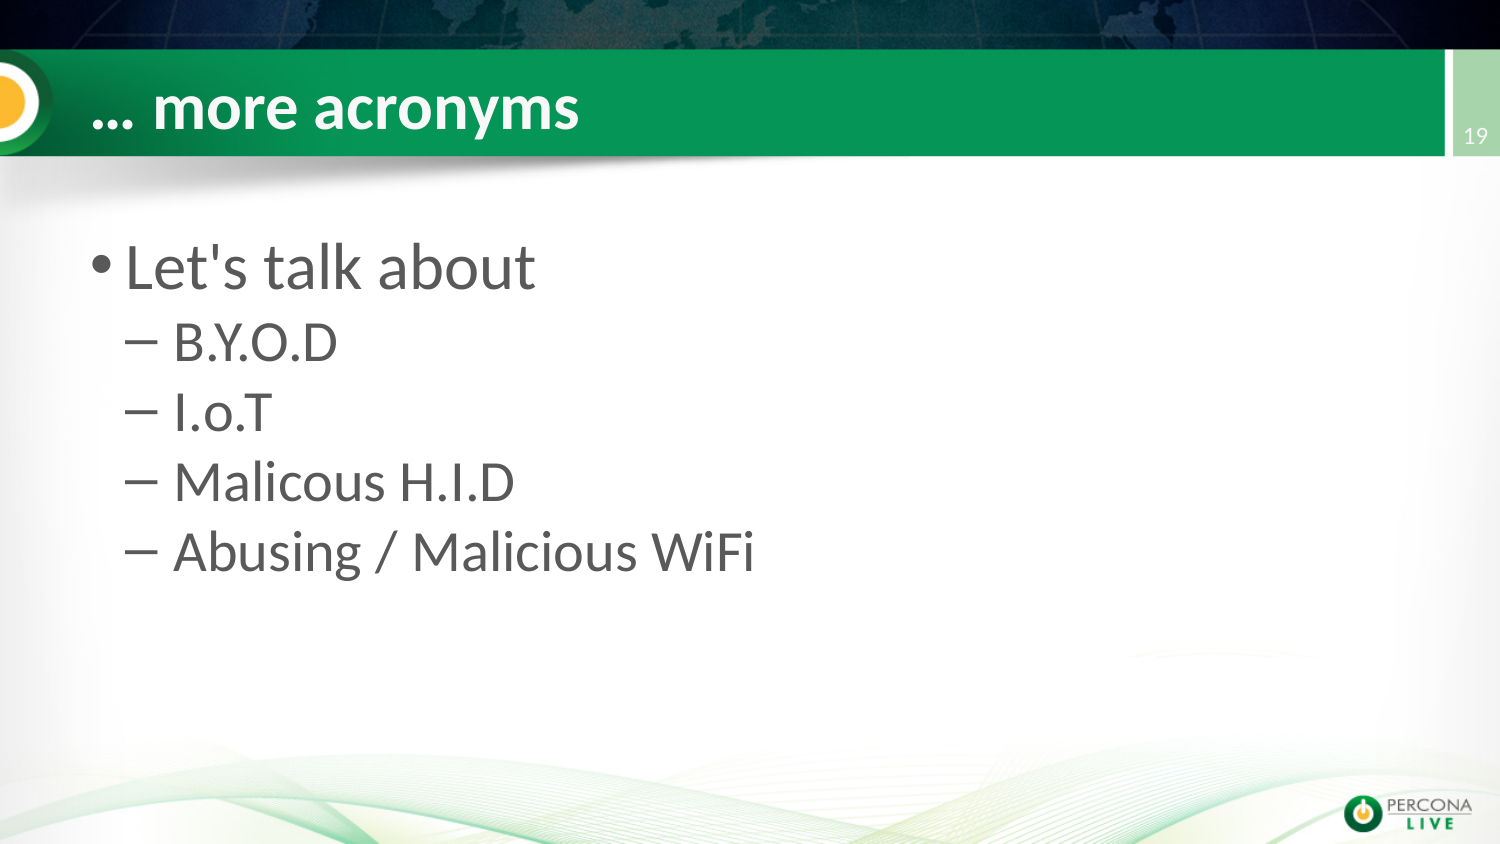

… more acronyms
Let's talk about
 B.Y.O.D
 I.o.T
 Malicous H.I.D
 Abusing / Malicious WiFi